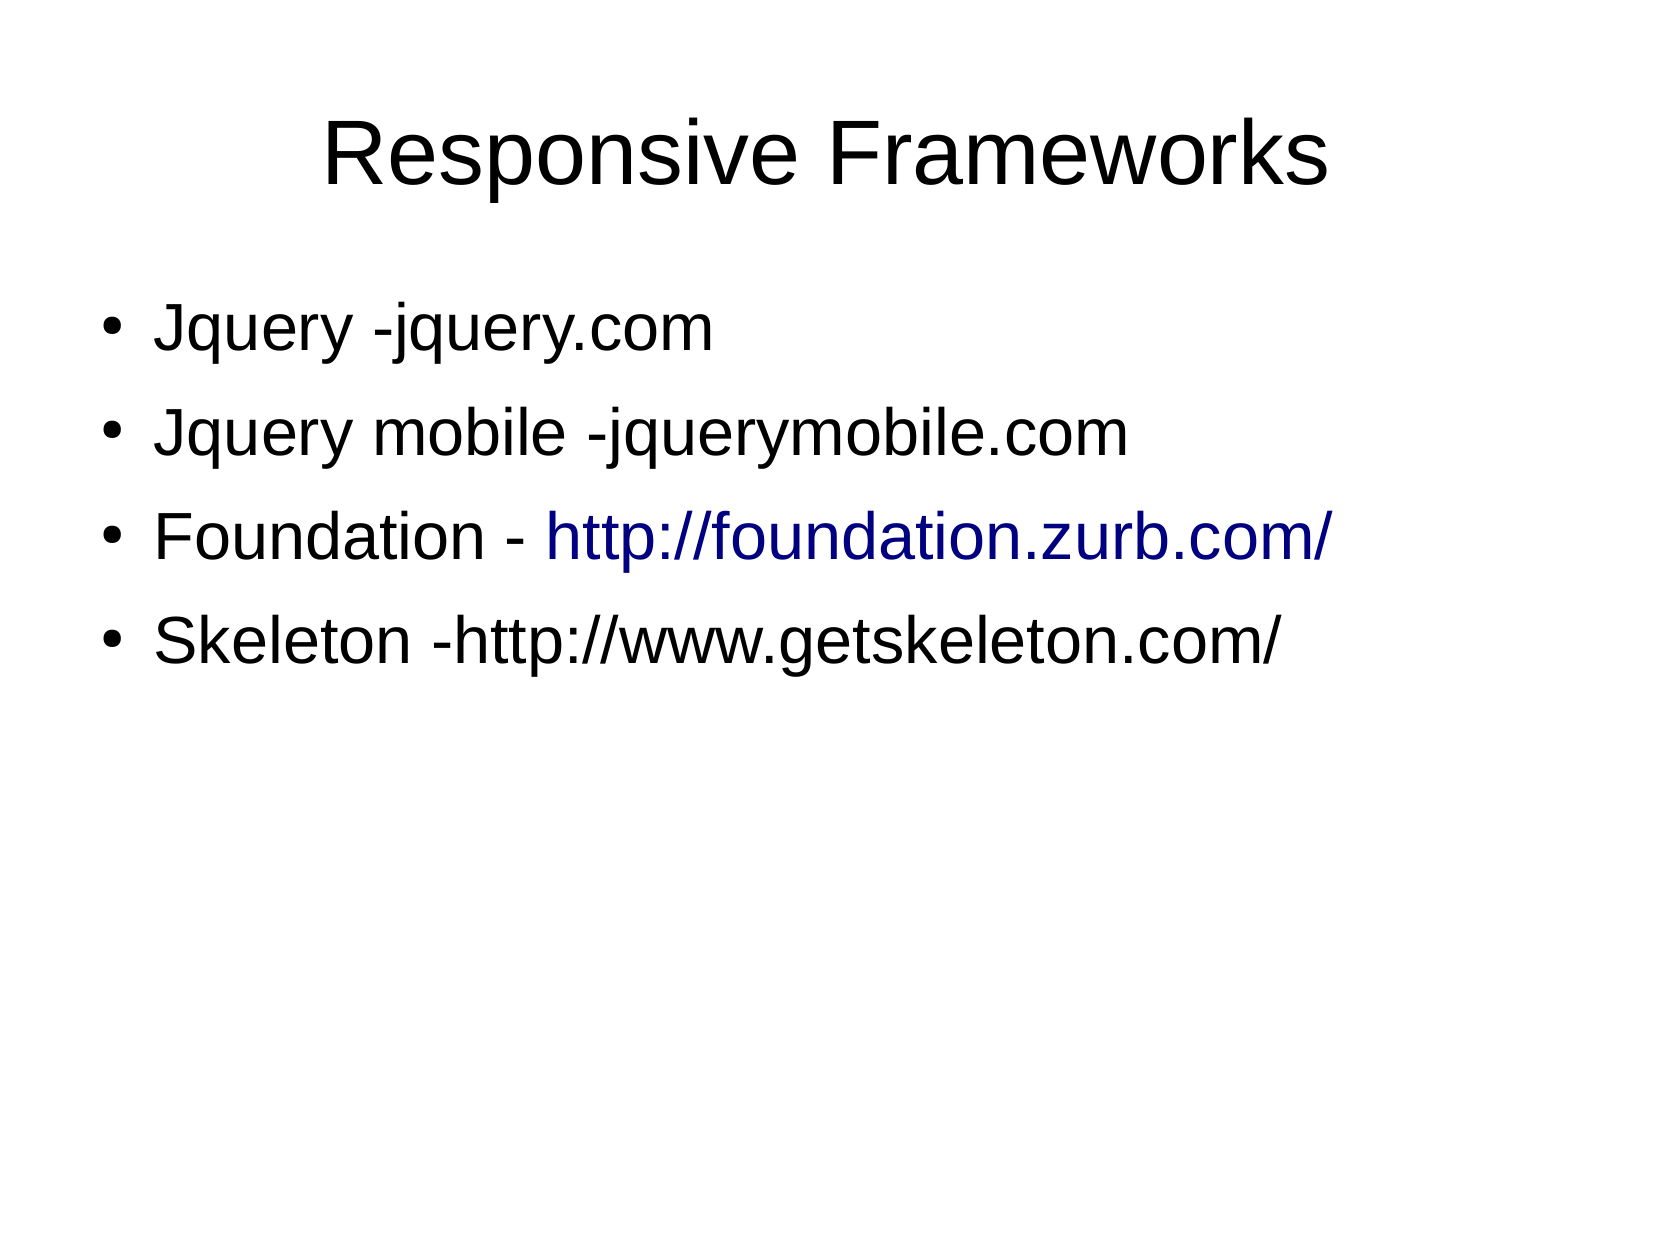

# Responsive Frameworks
Jquery -jquery.com
Jquery mobile -jquerymobile.com
Foundation - http://foundation.zurb.com/
Skeleton -http://www.getskeleton.com/